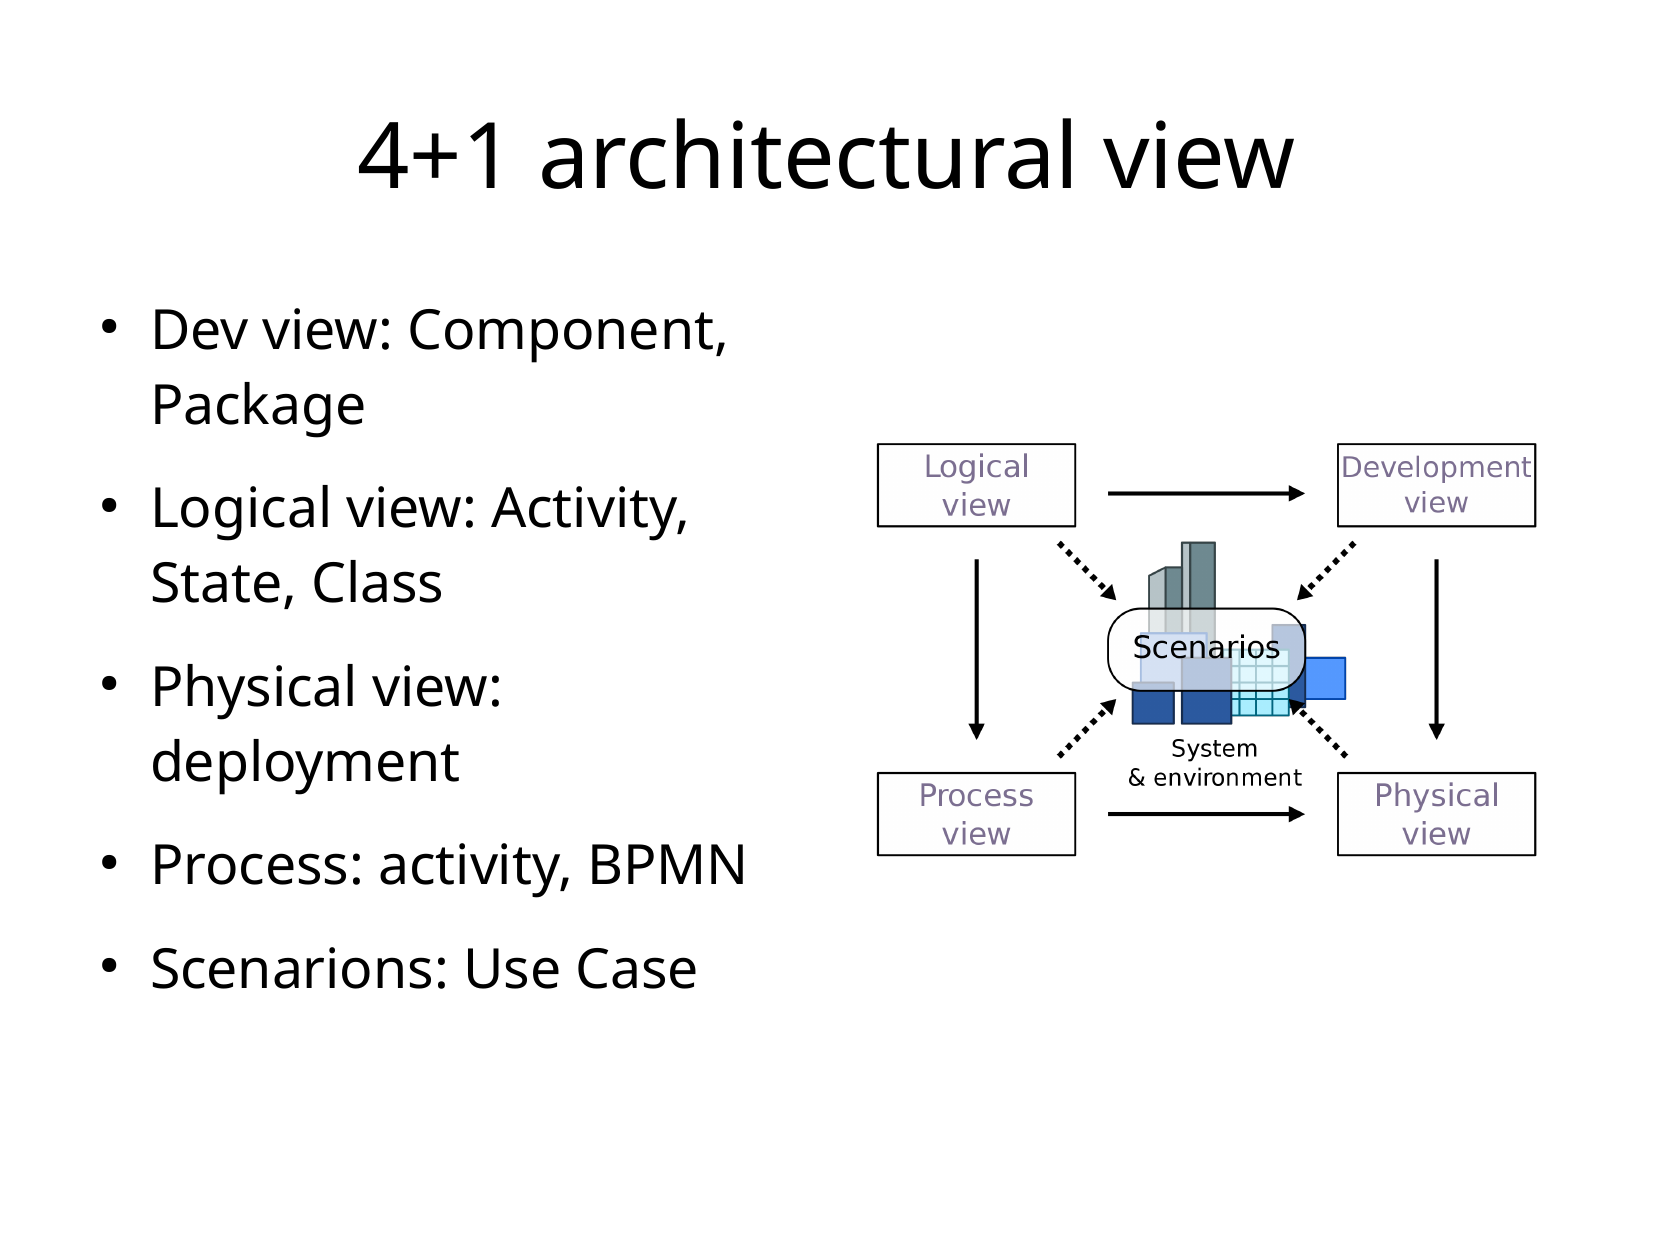

# 4+1 architectural view
Dev view: Component, Package
Logical view: Activity, State, Class
Physical view: deployment
Process: activity, BPMN
Scenarions: Use Case